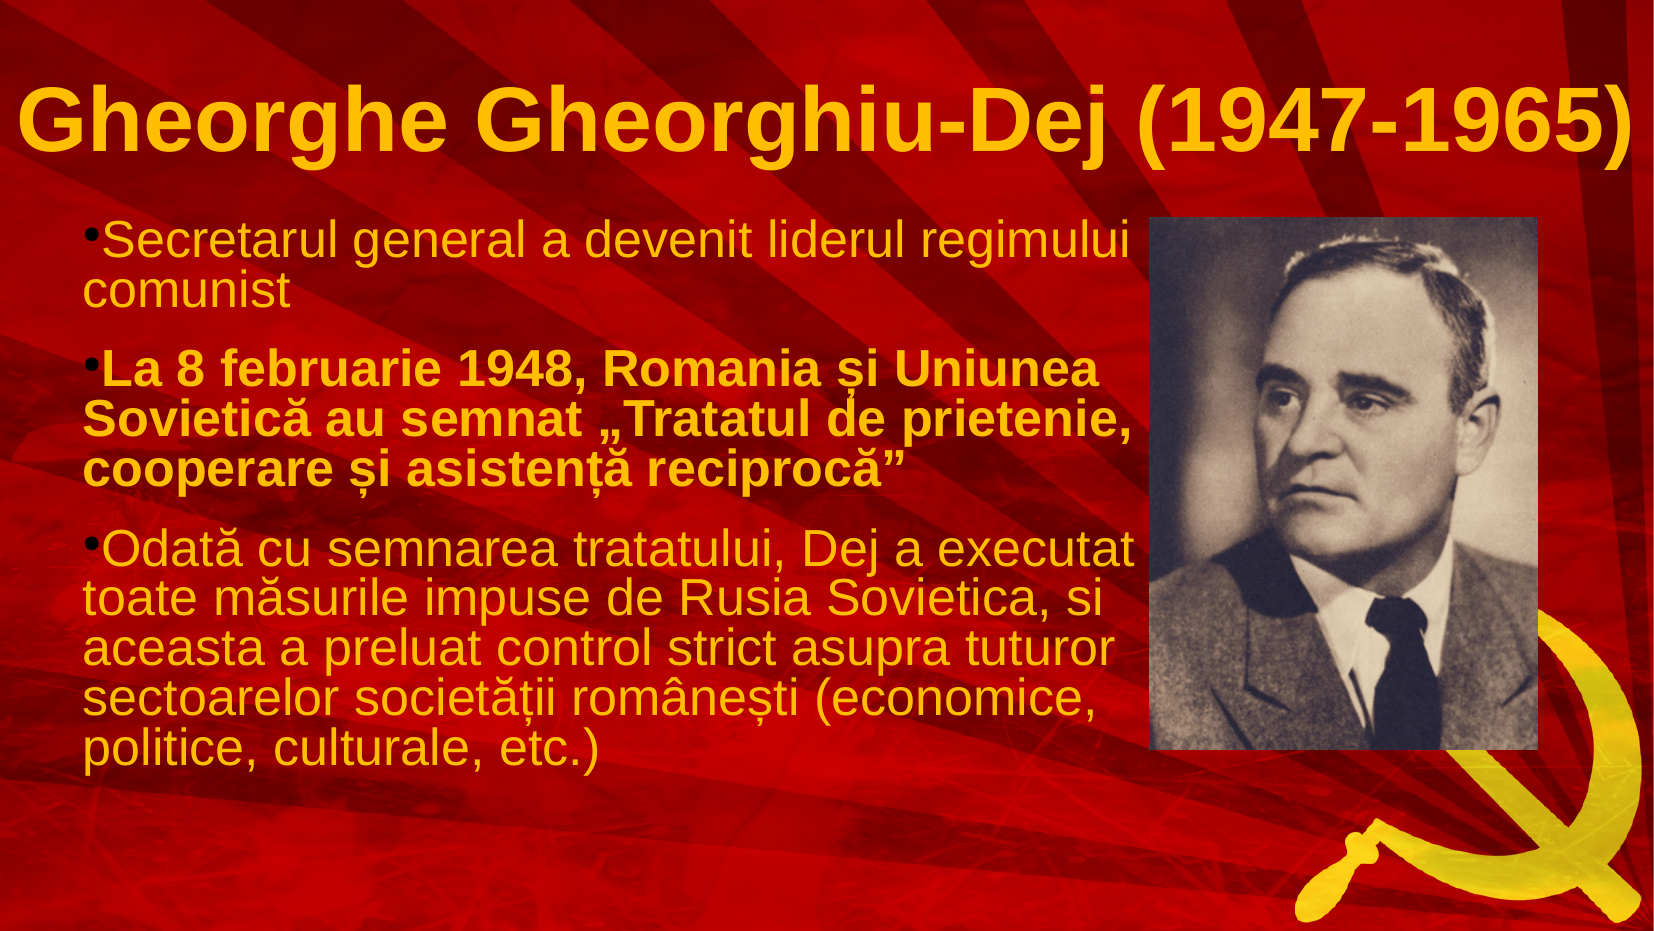

# Gheorghe Gheorghiu-Dej (1947-1965)
Secretarul general a devenit liderul regimului comunist
La 8 februarie 1948, Romania și Uniunea Sovietică au semnat „Tratatul de prietenie, cooperare și asistență reciprocă”
Odată cu semnarea tratatului, Dej a executat toate măsurile impuse de Rusia Sovietica, si aceasta a preluat control strict asupra tuturor sectoarelor societății românești (economice, politice, culturale, etc.)